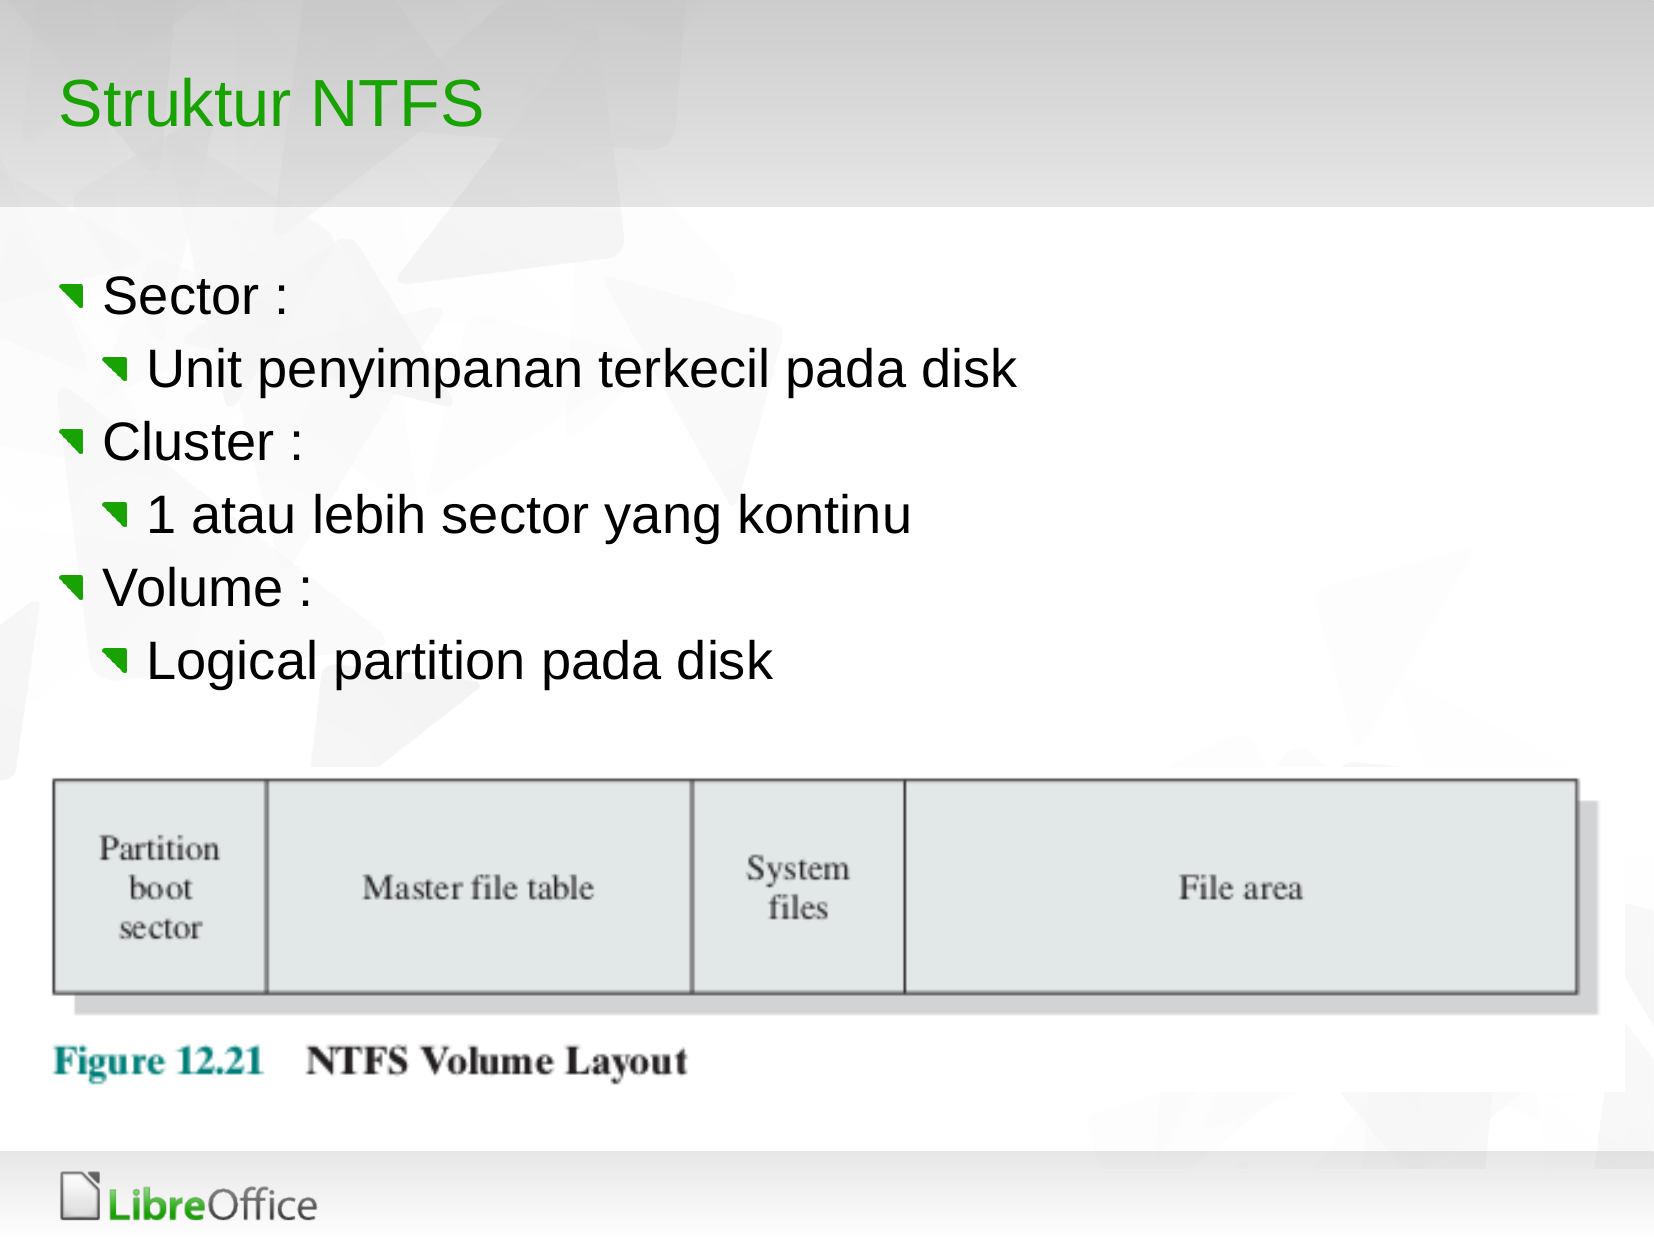

# Struktur NTFS
Sector :
Unit penyimpanan terkecil pada disk
Cluster :
1 atau lebih sector yang kontinu
Volume :
Logical partition pada disk